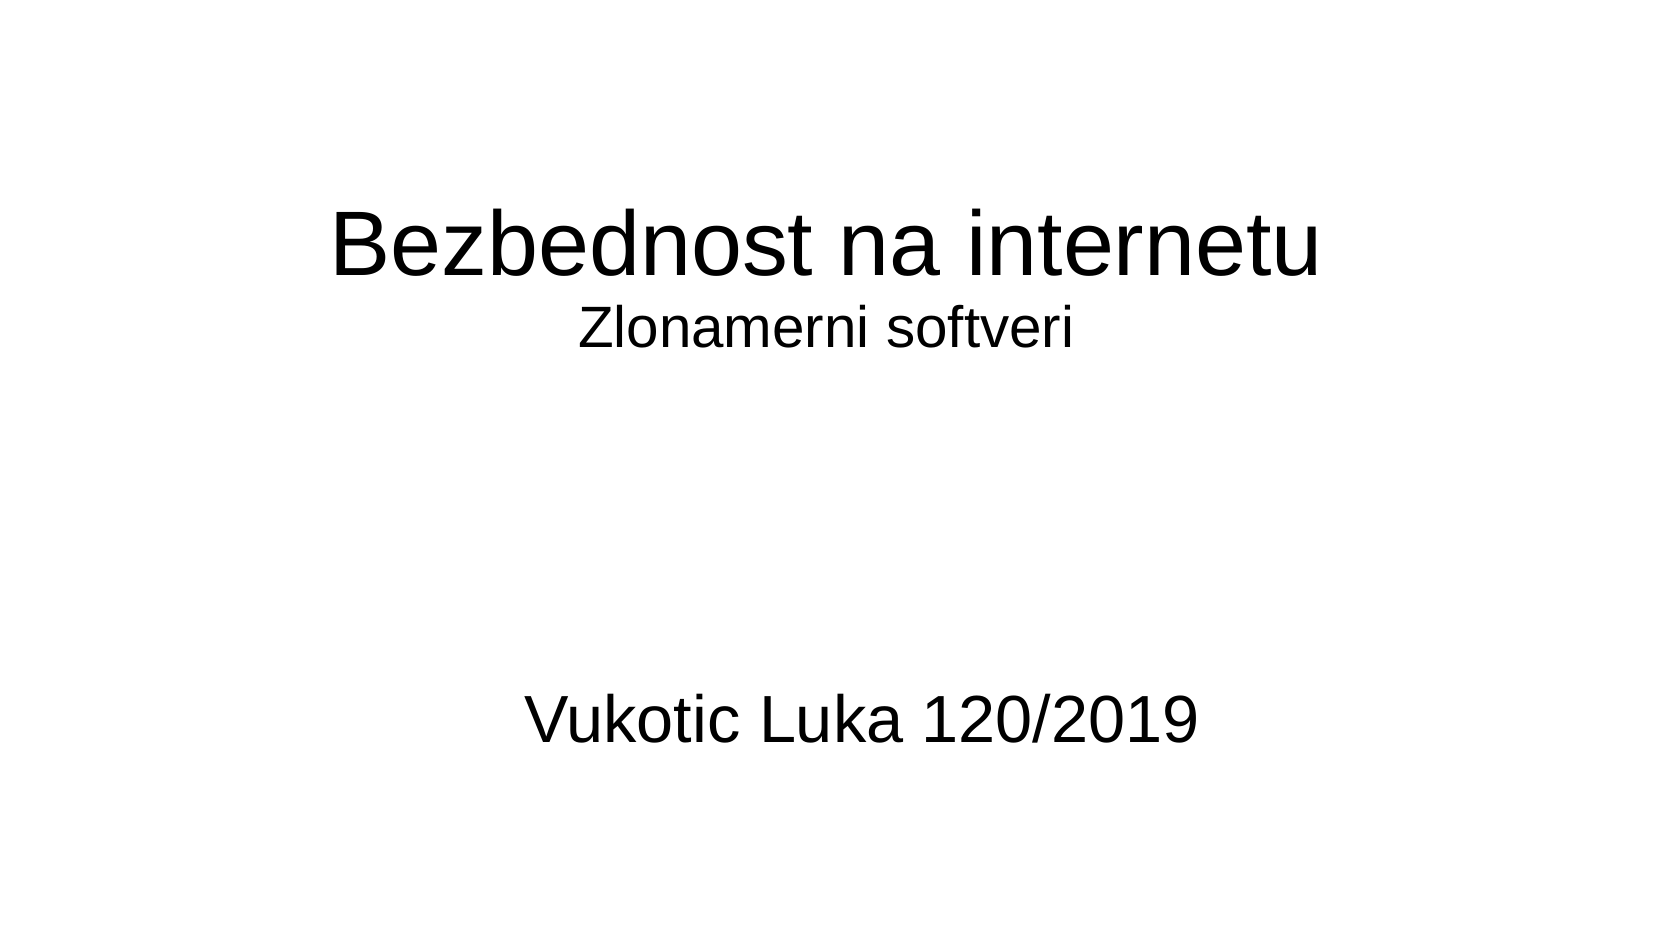

# Bezbednost na internetu Zlonamerni softveri
Vukotic Luka 120/2019